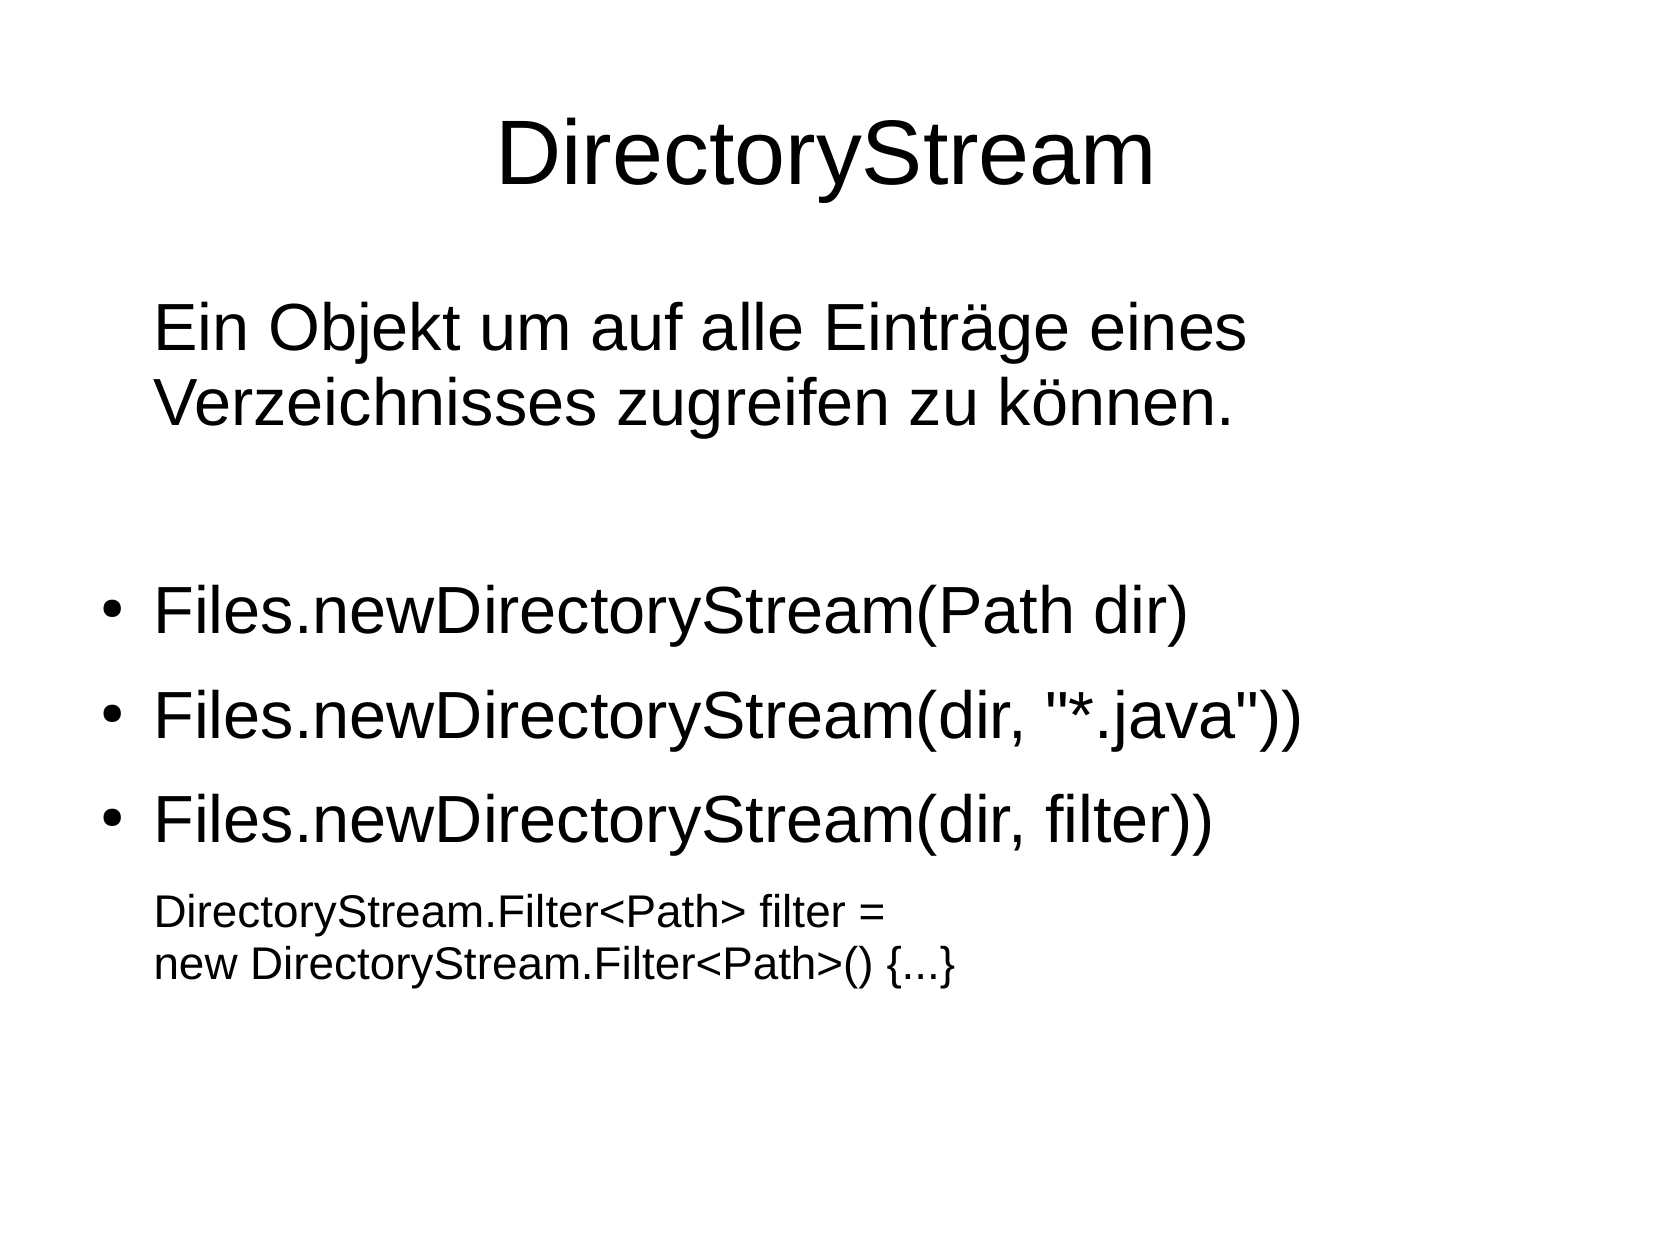

# DirectoryStream
Ein Objekt um auf alle Einträge eines Verzeichnisses zugreifen zu können.
Files.newDirectoryStream(Path dir)
Files.newDirectoryStream(dir, "*.java"))
Files.newDirectoryStream(dir, filter))
DirectoryStream.Filter<Path> filter =
new DirectoryStream.Filter<Path>() {...}